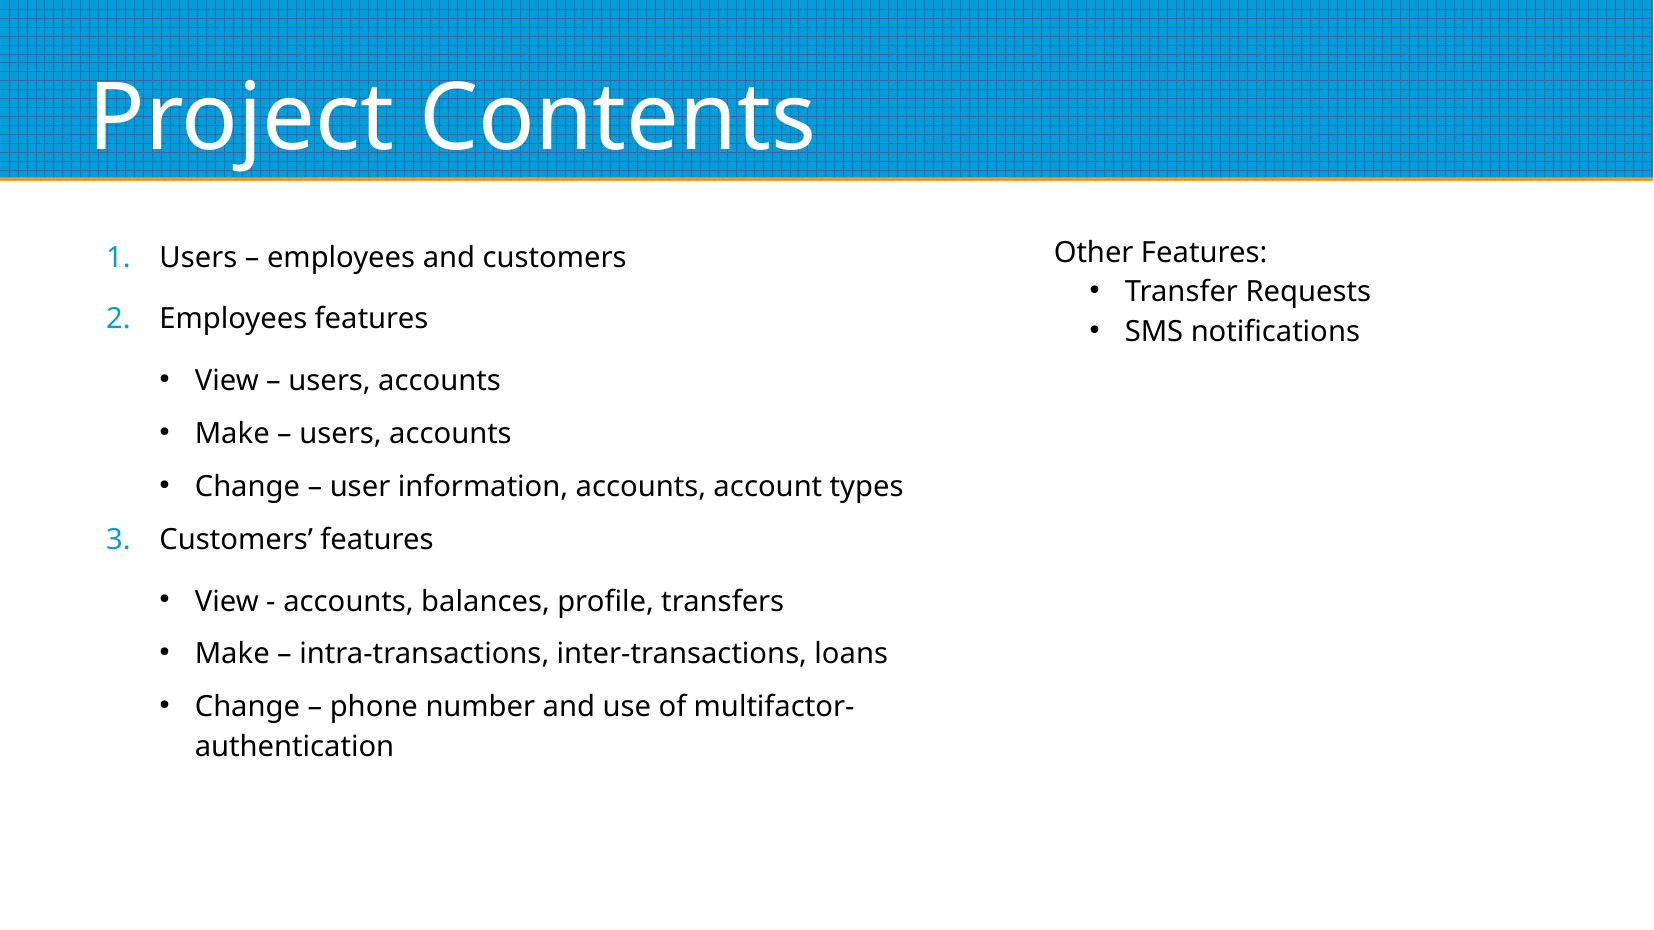

# Project Contents
Other Features:
Transfer Requests
SMS notifications
Users – employees and customers
Employees features
View – users, accounts
Make – users, accounts
Change – user information, accounts, account types
Customers’ features
View - accounts, balances, profile, transfers
Make – intra-transactions, inter-transactions, loans
Change – phone number and use of multifactor-authentication